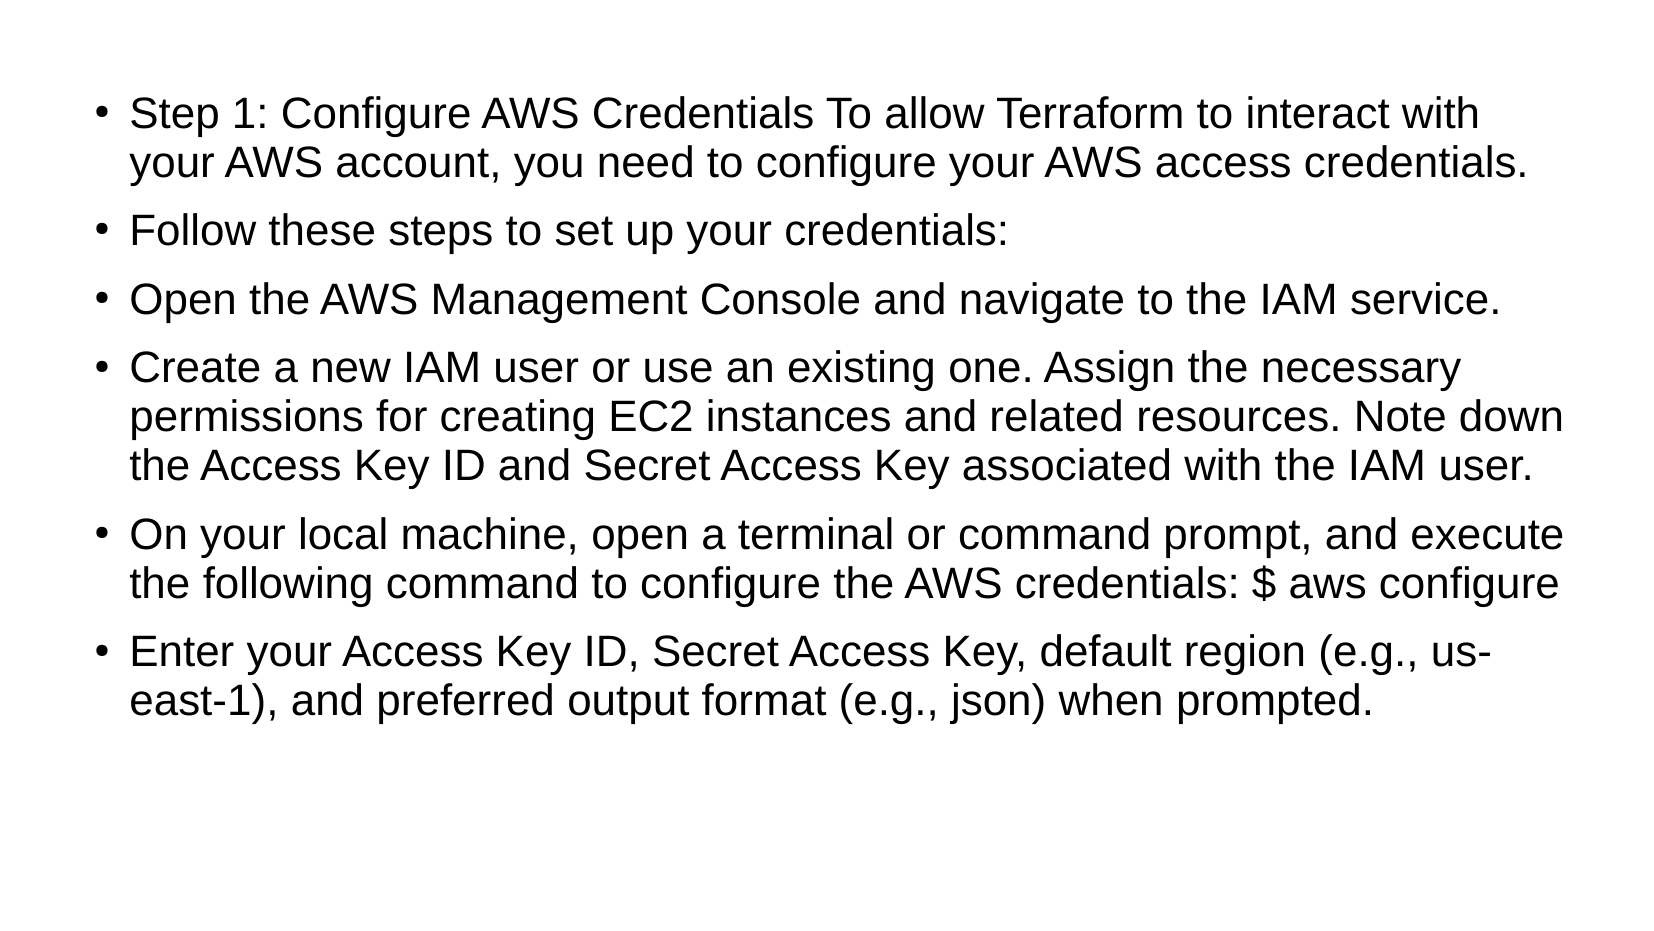

# Step 1: Configure AWS Credentials To allow Terraform to interact with your AWS account, you need to configure your AWS access credentials.
Follow these steps to set up your credentials:
Open the AWS Management Console and navigate to the IAM service.
Create a new IAM user or use an existing one. Assign the necessary permissions for creating EC2 instances and related resources. Note down the Access Key ID and Secret Access Key associated with the IAM user.
On your local machine, open a terminal or command prompt, and execute the following command to configure the AWS credentials: $ aws configure
Enter your Access Key ID, Secret Access Key, default region (e.g., us-east-1), and preferred output format (e.g., json) when prompted.